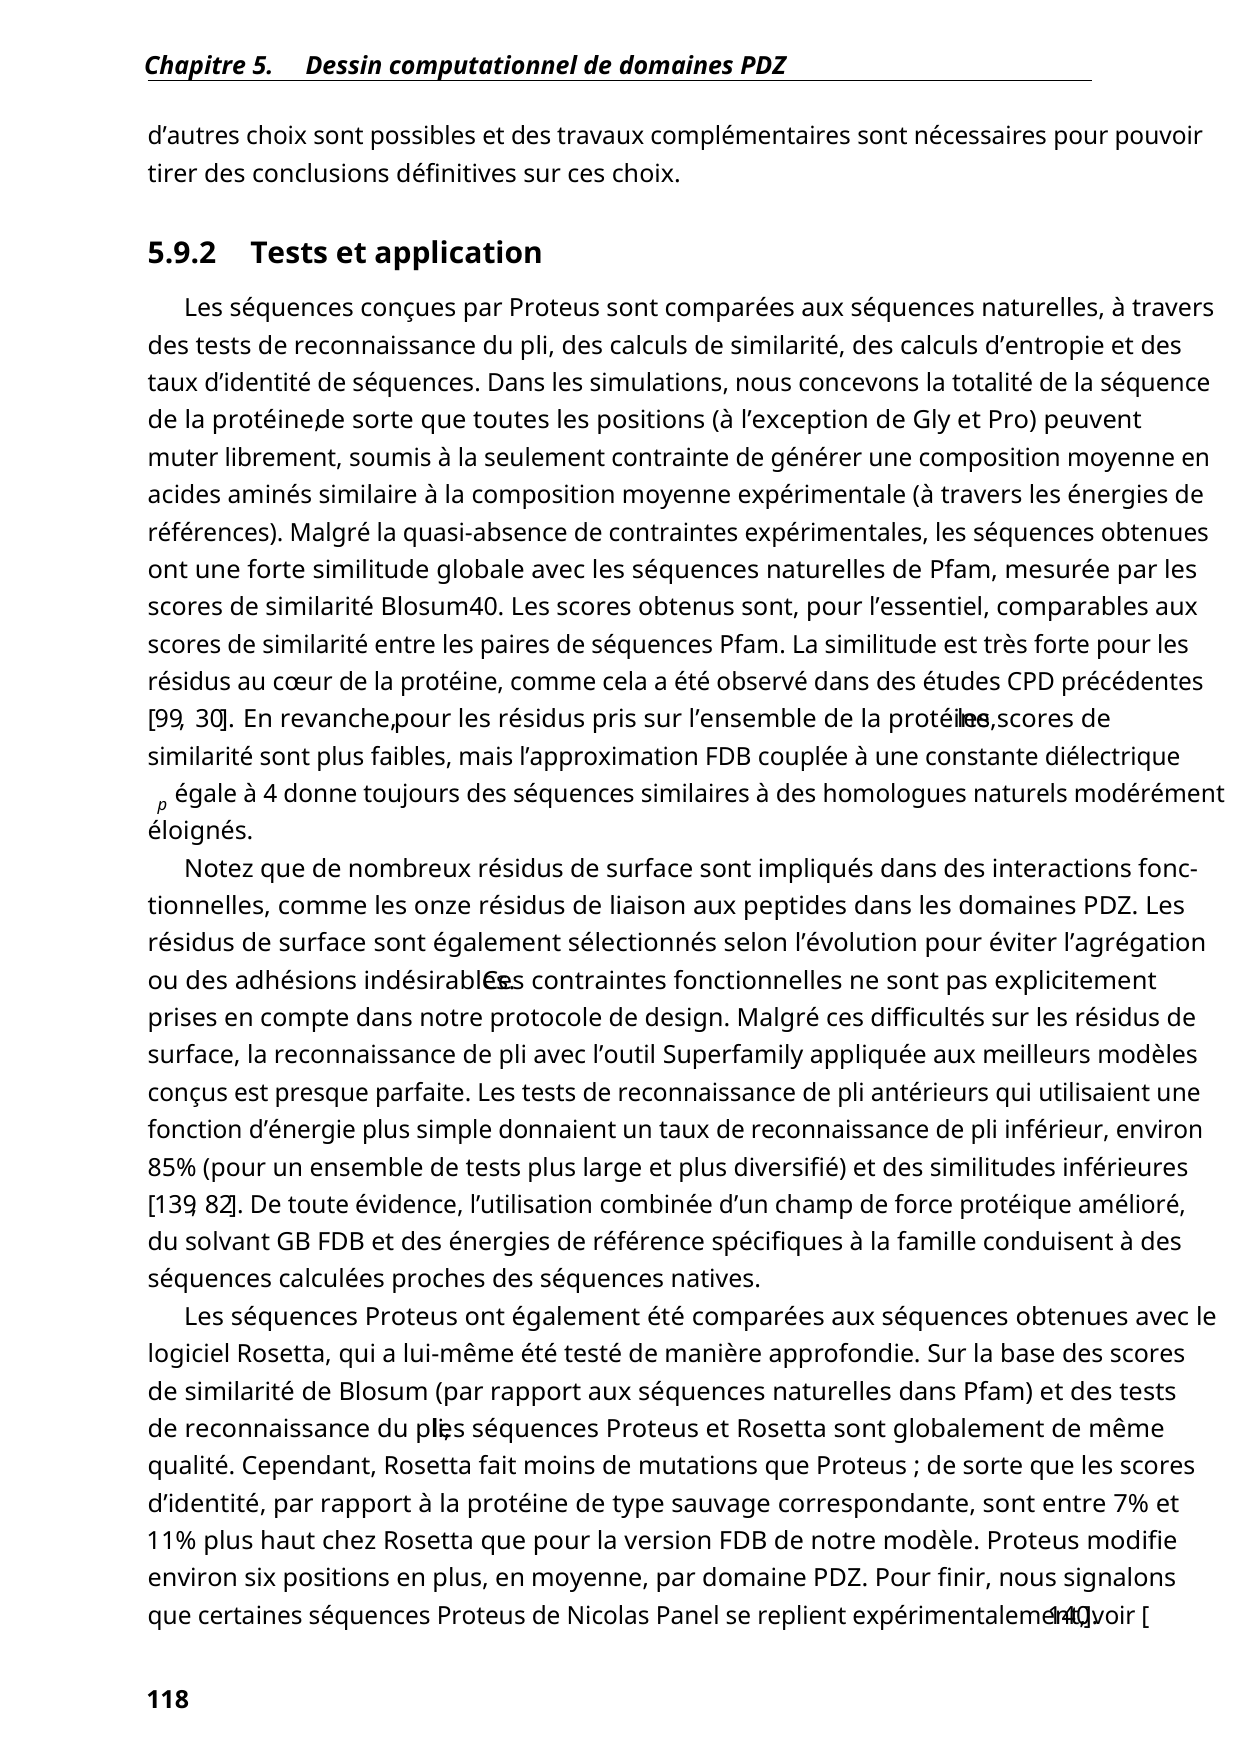

Chapitre 5.
Dessin computationnel de domaines PDZ
d’autres choix sont possibles et des travaux complémentaires sont nécessaires pour pouvoir
tirer des conclusions définitives sur ces choix.
5.9.2
Tests et application
Les séquences conçues par Proteus sont comparées aux séquences naturelles, à travers
des tests de reconnaissance du pli, des calculs de similarité, des calculs d’entropie et des
taux d’identité de séquences. Dans les simulations, nous concevons la totalité de la séquence
de la protéine,
de sorte que toutes les positions (à l’exception de Gly et Pro) peuvent
muter librement, soumis à la seulement contrainte de générer une composition moyenne en
acides aminés similaire à la composition moyenne expérimentale (à travers les énergies de
références). Malgré la quasi-absence de contraintes expérimentales, les séquences obtenues
ont une forte similitude globale avec les séquences naturelles de Pfam, mesurée par les
scores de similarité Blosum40. Les scores obtenus sont, pour l’essentiel, comparables aux
scores de similarité entre les paires de séquences Pfam. La similitude est très forte pour les
résidus au cœur de la protéine, comme cela a été observé dans des études CPD précédentes
[
99
,
30
].
En revanche,
pour les résidus pris sur l’ensemble de la protéine,
les scores de
similarité sont plus faibles, mais l’approximation FDB couplée à une constante diélectrique
égale à 4 donne toujours des séquences similaires à des homologues naturels modérément
p
éloignés.
Notez que de nombreux résidus de surface sont impliqués dans des interactions fonc-
tionnelles, comme les onze résidus de liaison aux peptides dans les domaines PDZ. Les
résidus de surface sont également sélectionnés selon l’évolution pour éviter l’agrégation
ou des adhésions indésirables.
Ces contraintes fonctionnelles ne sont pas explicitement
prises en compte dans notre protocole de design. Malgré ces difficultés sur les résidus de
surface, la reconnaissance de pli avec l’outil Superfamily appliquée aux meilleurs modèles
conçus est presque parfaite. Les tests de reconnaissance de pli antérieurs qui utilisaient une
fonction d’énergie plus simple donnaient un taux de reconnaissance de pli inférieur, environ
85% (pour un ensemble de tests plus large et plus diversifié) et des similitudes inférieures
[
139
,
82
]. De toute évidence, l’utilisation combinée d’un champ de force protéique amélioré,
du solvant GB FDB et des énergies de référence spécifiques à la famille conduisent à des
séquences calculées proches des séquences natives.
Les séquences Proteus ont également été comparées aux séquences obtenues avec le
logiciel Rosetta, qui a lui-même été testé de manière approfondie. Sur la base des scores
de similarité de Blosum (par rapport aux séquences naturelles dans Pfam) et des tests
de reconnaissance du pli,
les séquences Proteus et Rosetta sont globalement de même
qualité. Cependant, Rosetta fait moins de mutations que Proteus ; de sorte que les scores
d’identité, par rapport à la protéine de type sauvage correspondante, sont entre 7% et
11% plus haut chez Rosetta que pour la version FDB de notre modèle. Proteus modifie
environ six positions en plus, en moyenne, par domaine PDZ. Pour finir, nous signalons
que certaines séquences Proteus de Nicolas Panel se replient expérimentalement, voir [
140
].
118